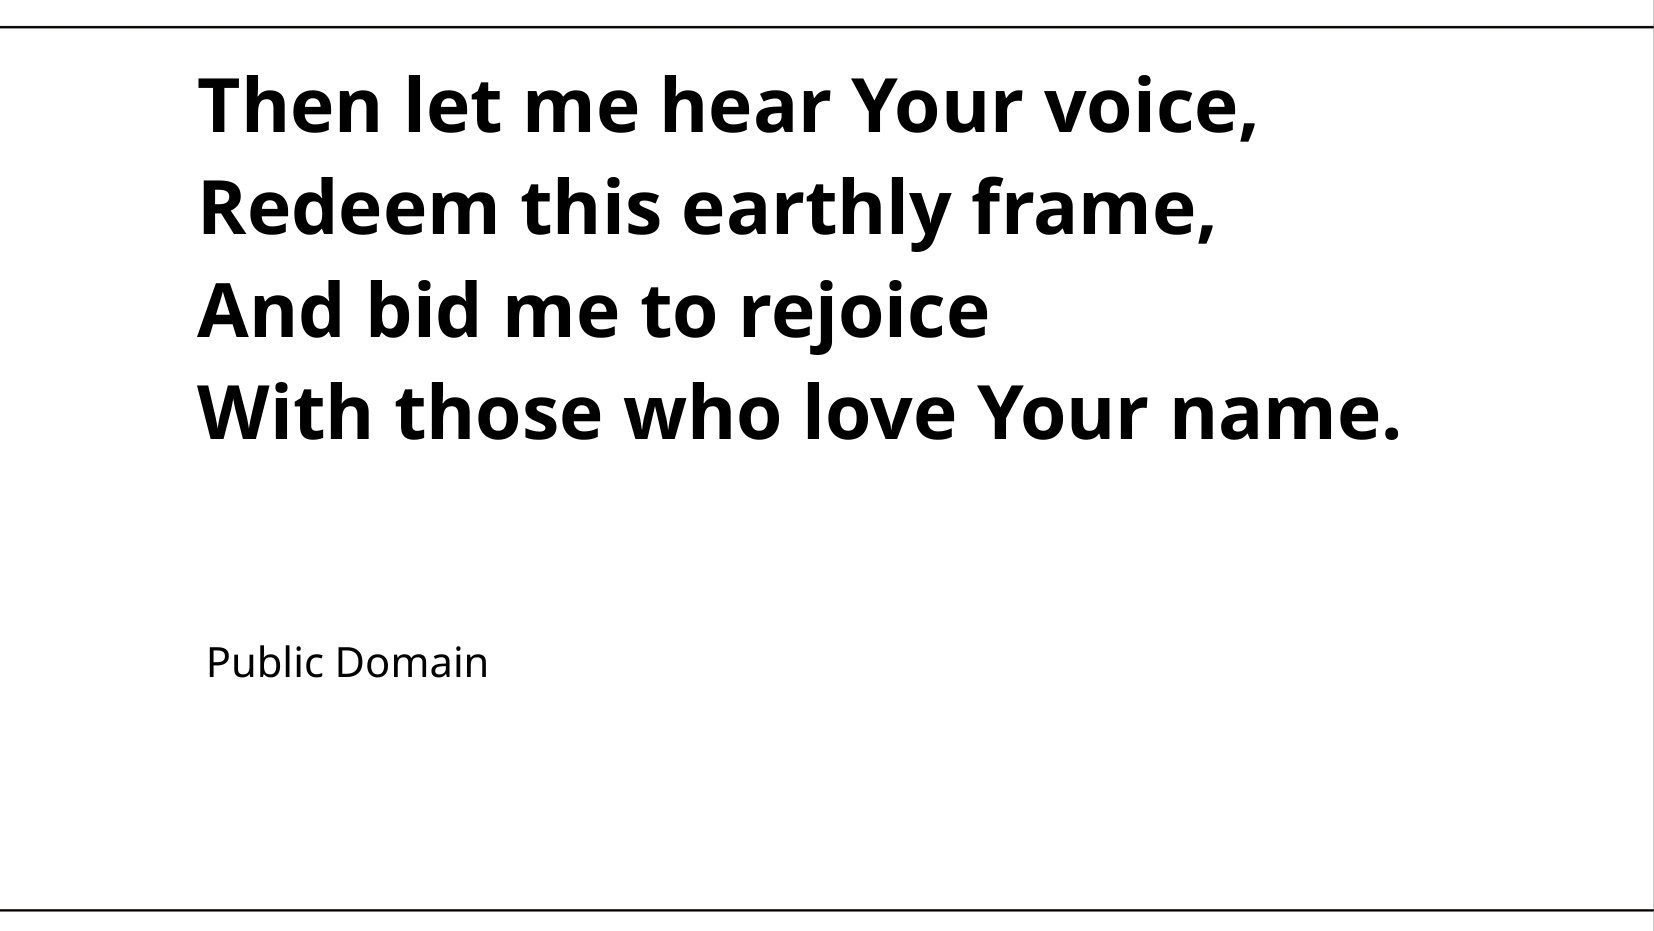

Then let me hear Your voice,
 Redeem this earthly frame,
 And bid me to rejoice
 With those who love Your name.
 Public Domain